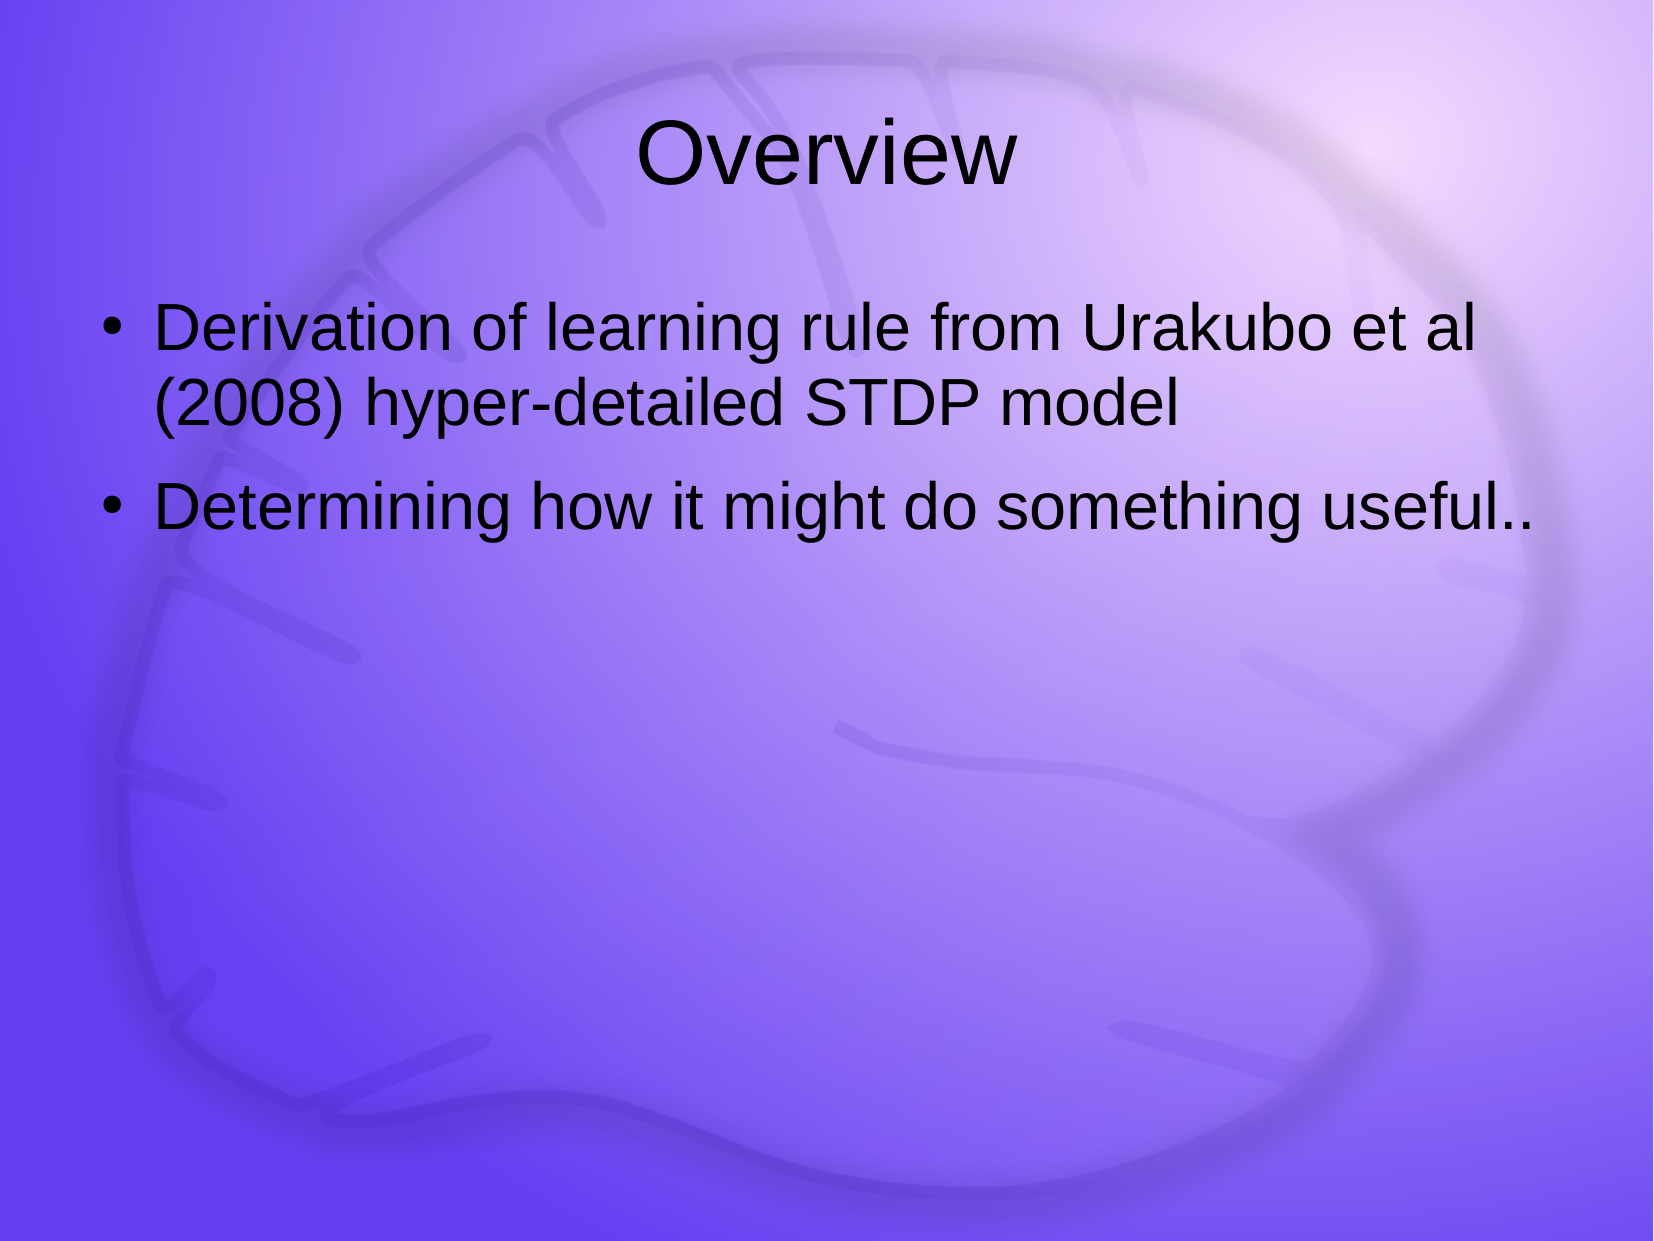

# Overview
Derivation of learning rule from Urakubo et al (2008) hyper-detailed STDP model
Determining how it might do something useful..